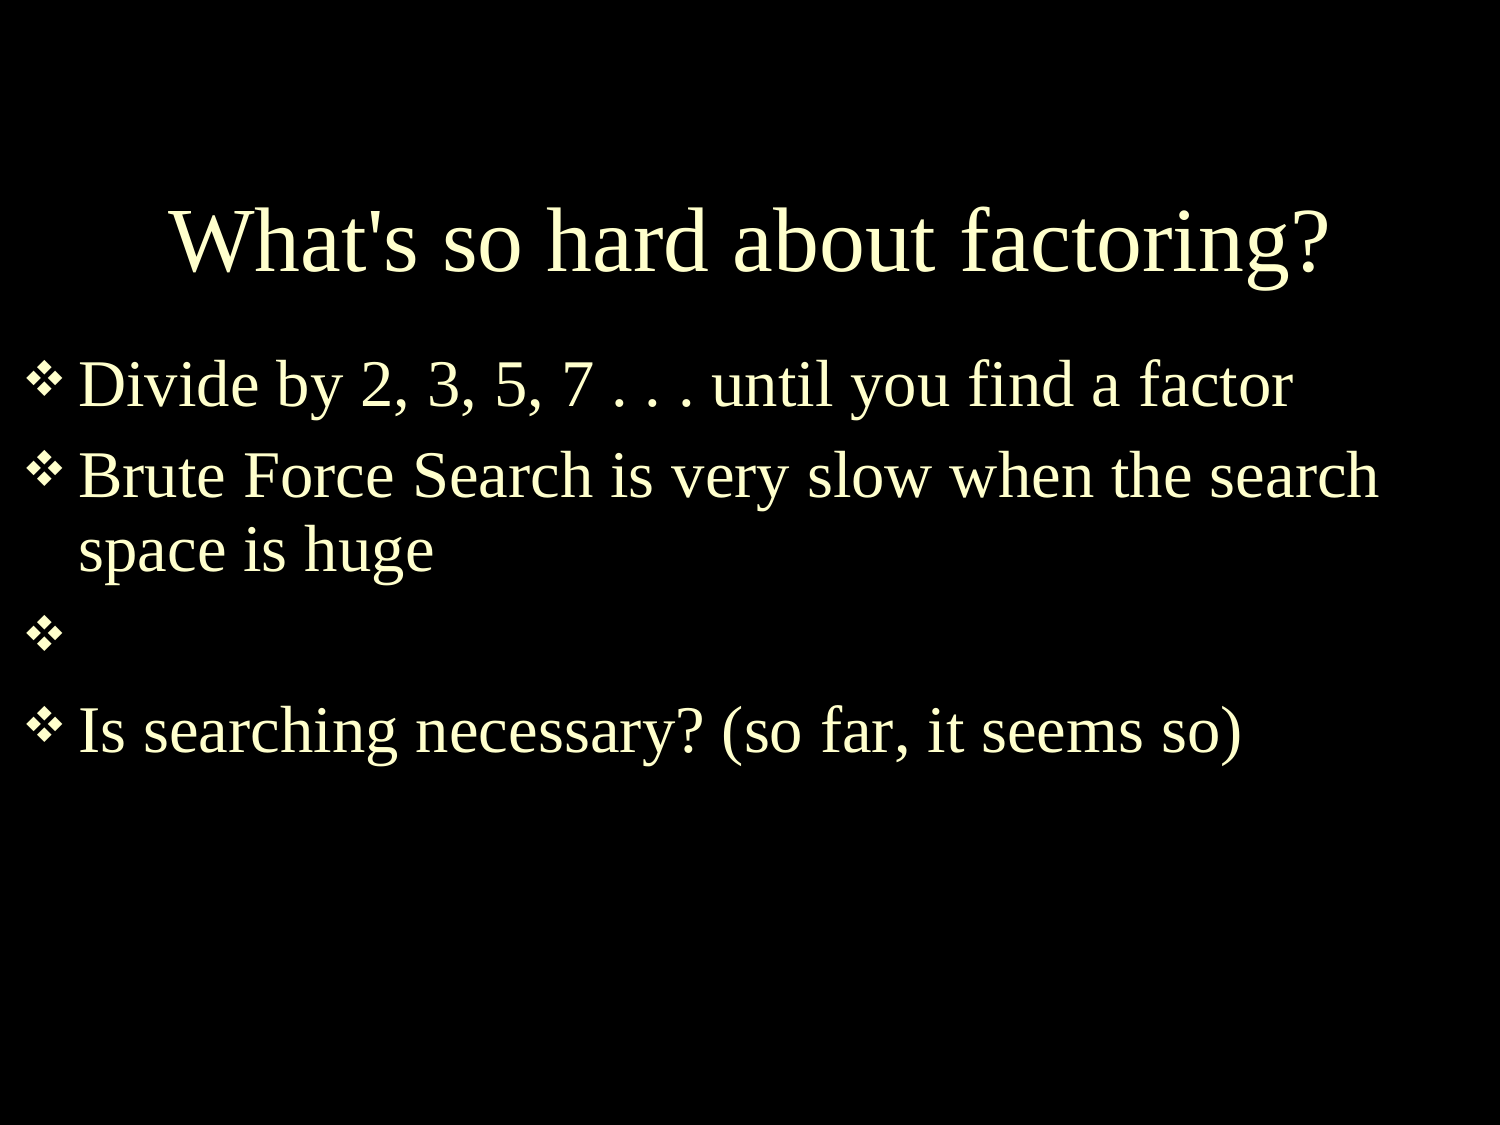

# What's so hard about factoring?
Divide by 2, 3, 5, 7 . . . until you find a factor
Brute Force Search is very slow when the search space is huge
Is searching necessary? (so far, it seems so)